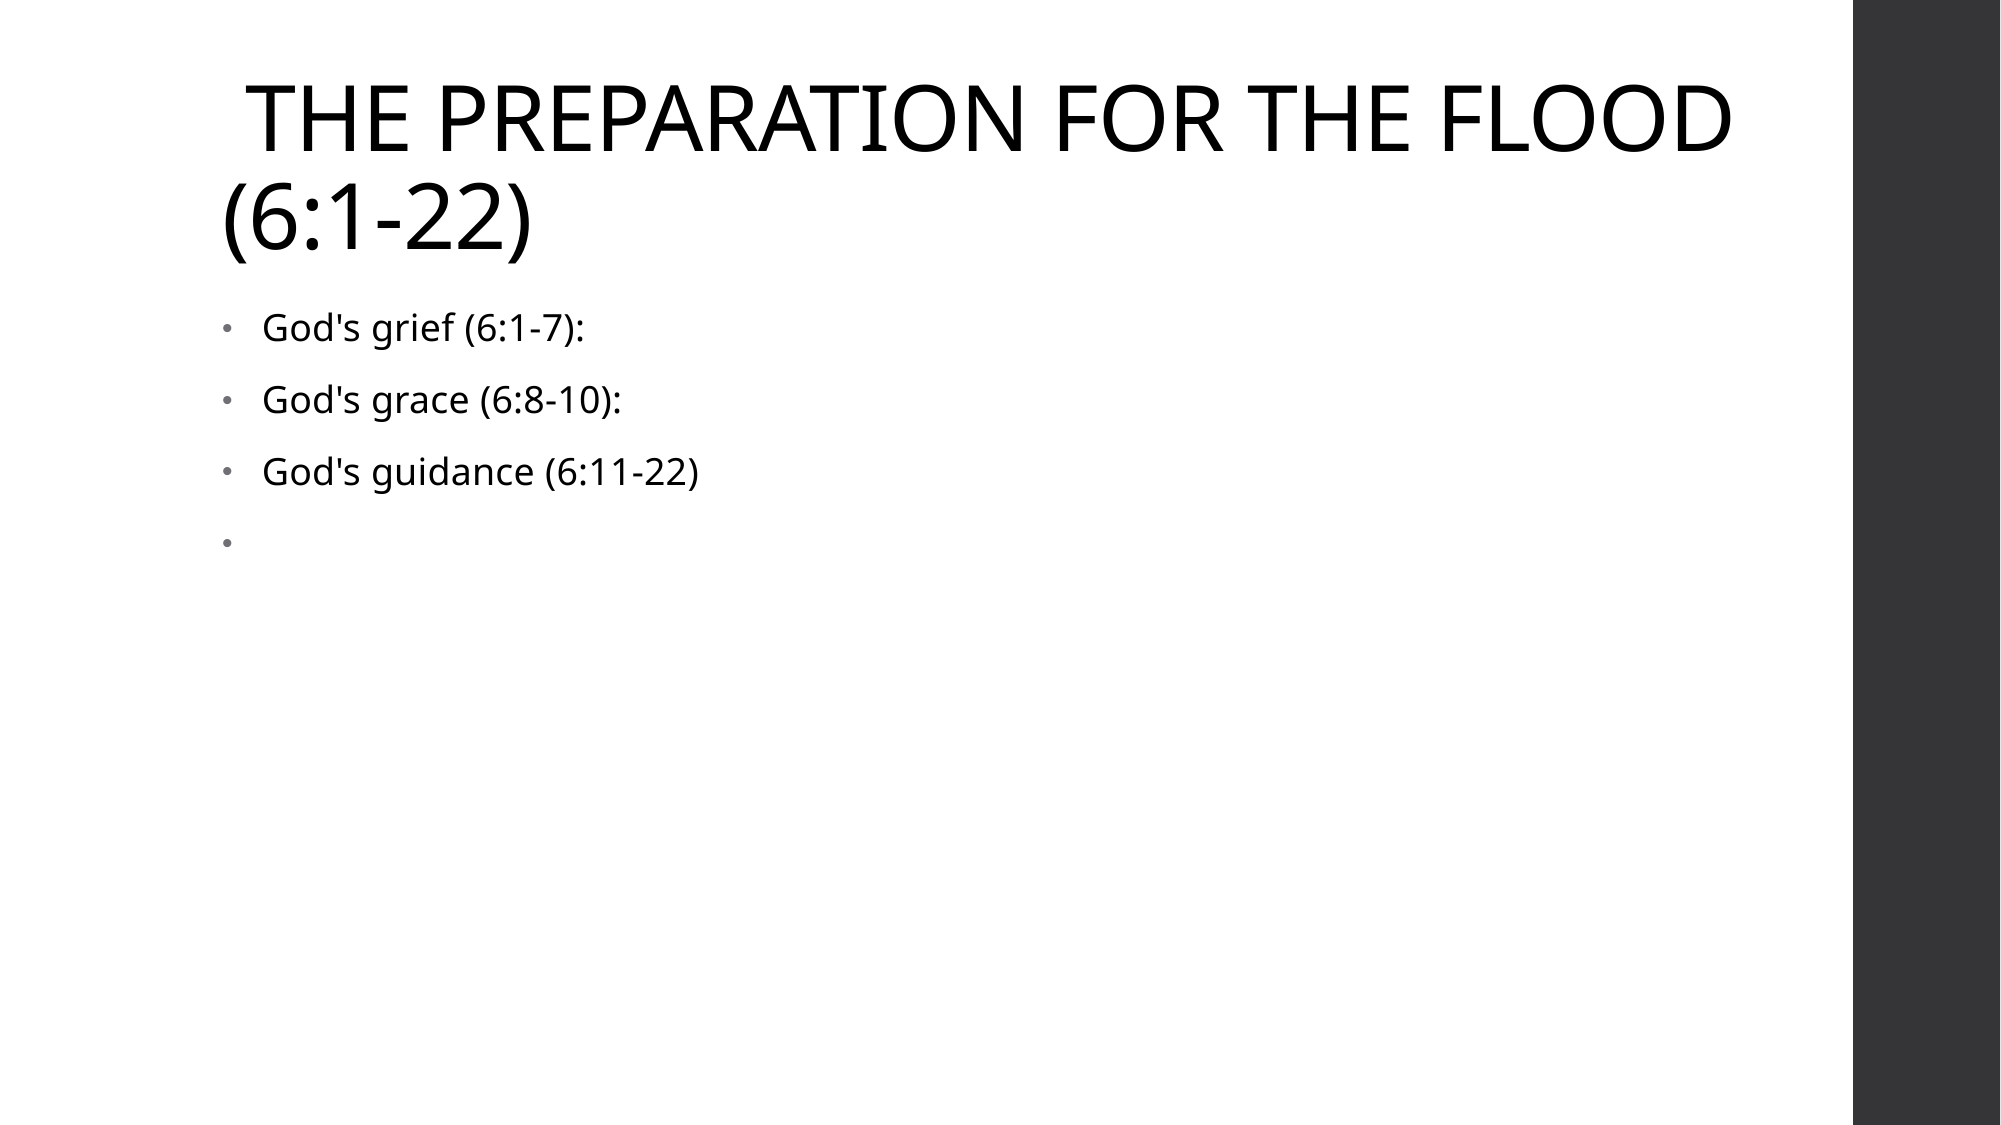

# THE PREPARATION FOR THE FLOOD (6:1-22)
 God's grief (6:1-7):
 God's grace (6:8-10):
 God's guidance (6:11-22)